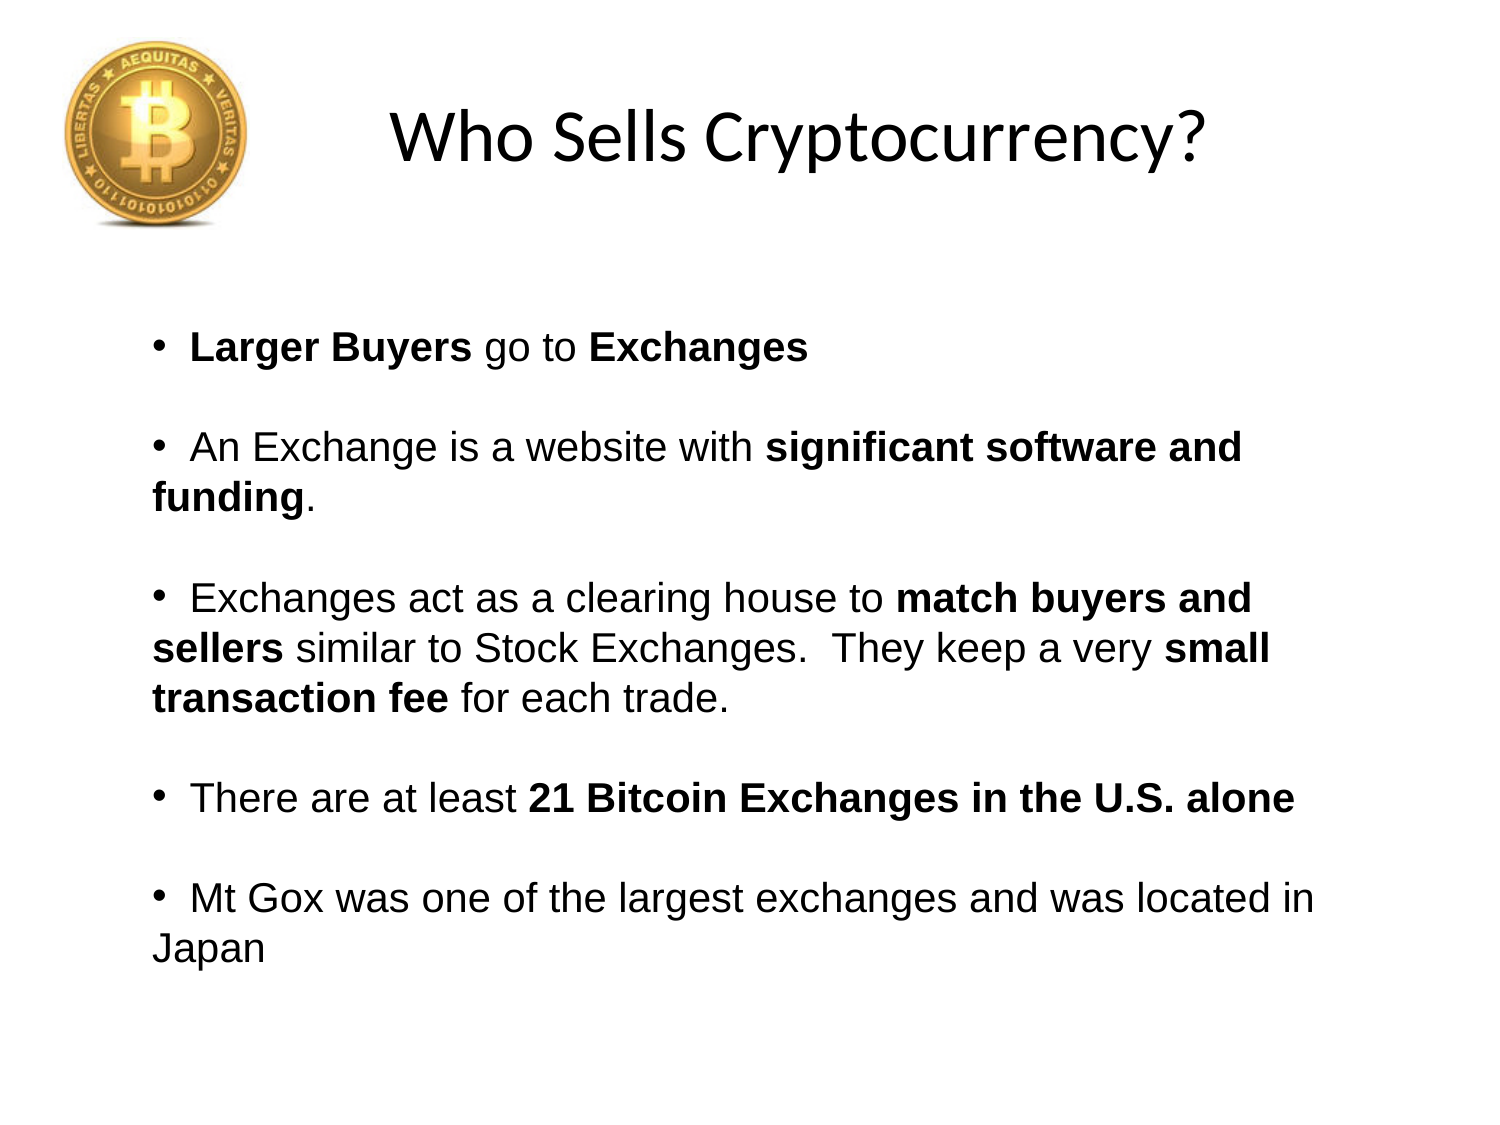

Who Sells Cryptocurrency?
 Larger Buyers go to Exchanges
 An Exchange is a website with significant software and funding.
 Exchanges act as a clearing house to match buyers and sellers similar to Stock Exchanges. They keep a very small transaction fee for each trade.
 There are at least 21 Bitcoin Exchanges in the U.S. alone
 Mt Gox was one of the largest exchanges and was located in Japan